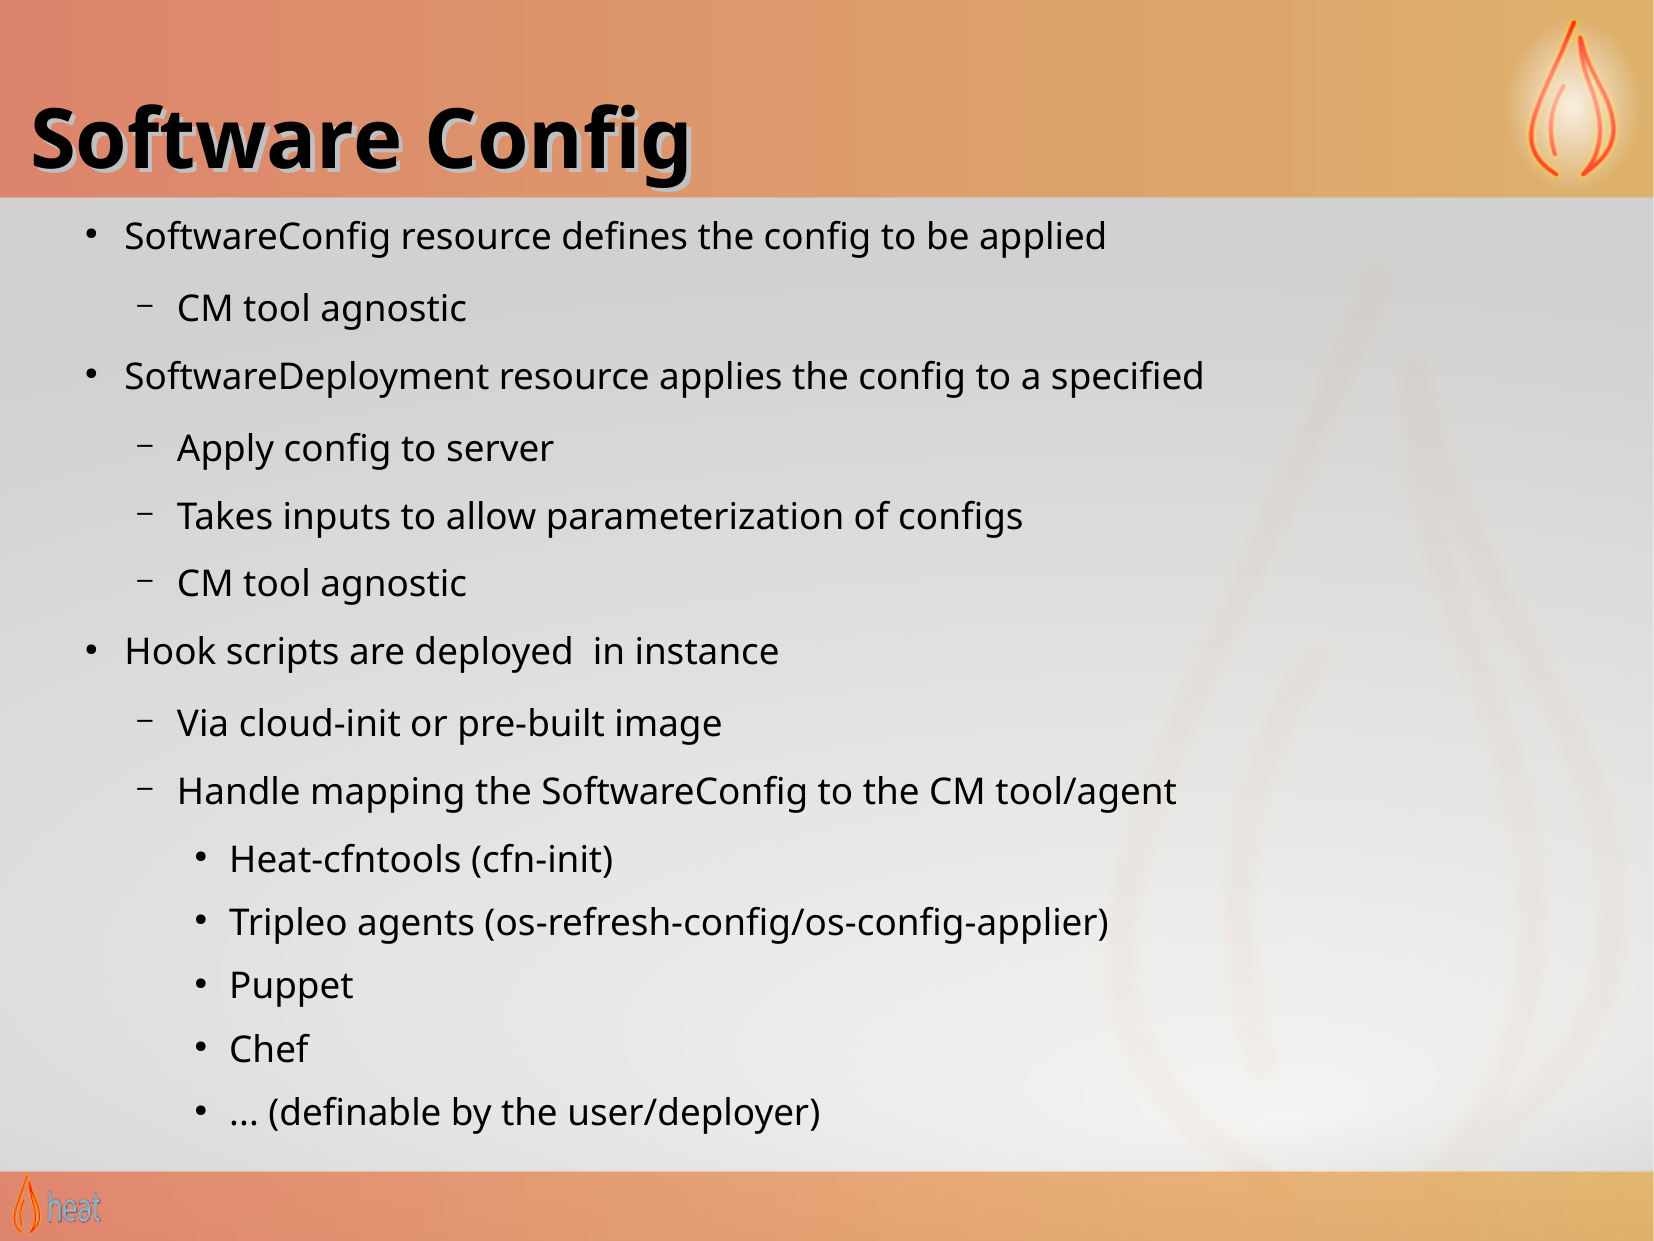

# Software Config
SoftwareConfig resource defines the config to be applied
CM tool agnostic
SoftwareDeployment resource applies the config to a specified
Apply config to server
Takes inputs to allow parameterization of configs
CM tool agnostic
Hook scripts are deployed in instance
Via cloud-init or pre-built image
Handle mapping the SoftwareConfig to the CM tool/agent
Heat-cfntools (cfn-init)
Tripleo agents (os-refresh-config/os-config-applier)
Puppet
Chef
... (definable by the user/deployer)